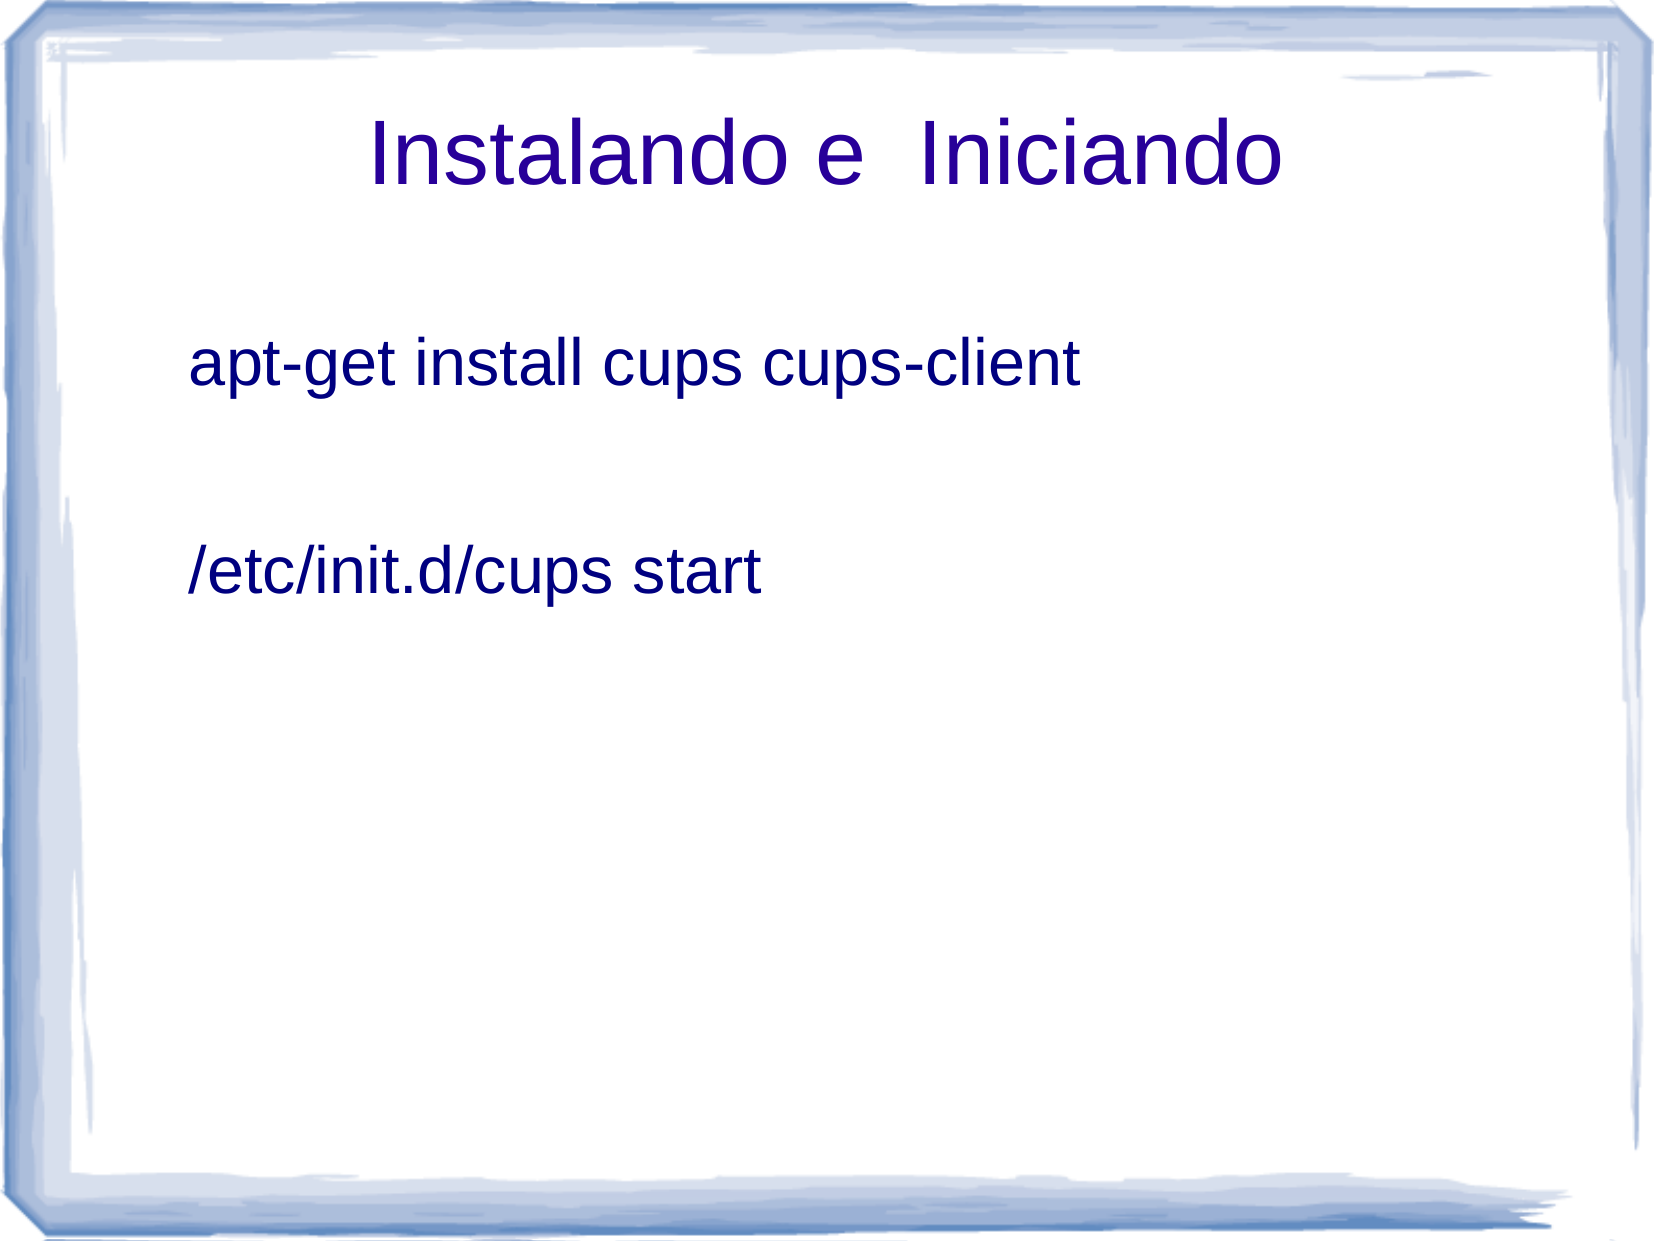

# Instalando e Iniciando
apt-get install cups cups-client
/etc/init.d/cups start